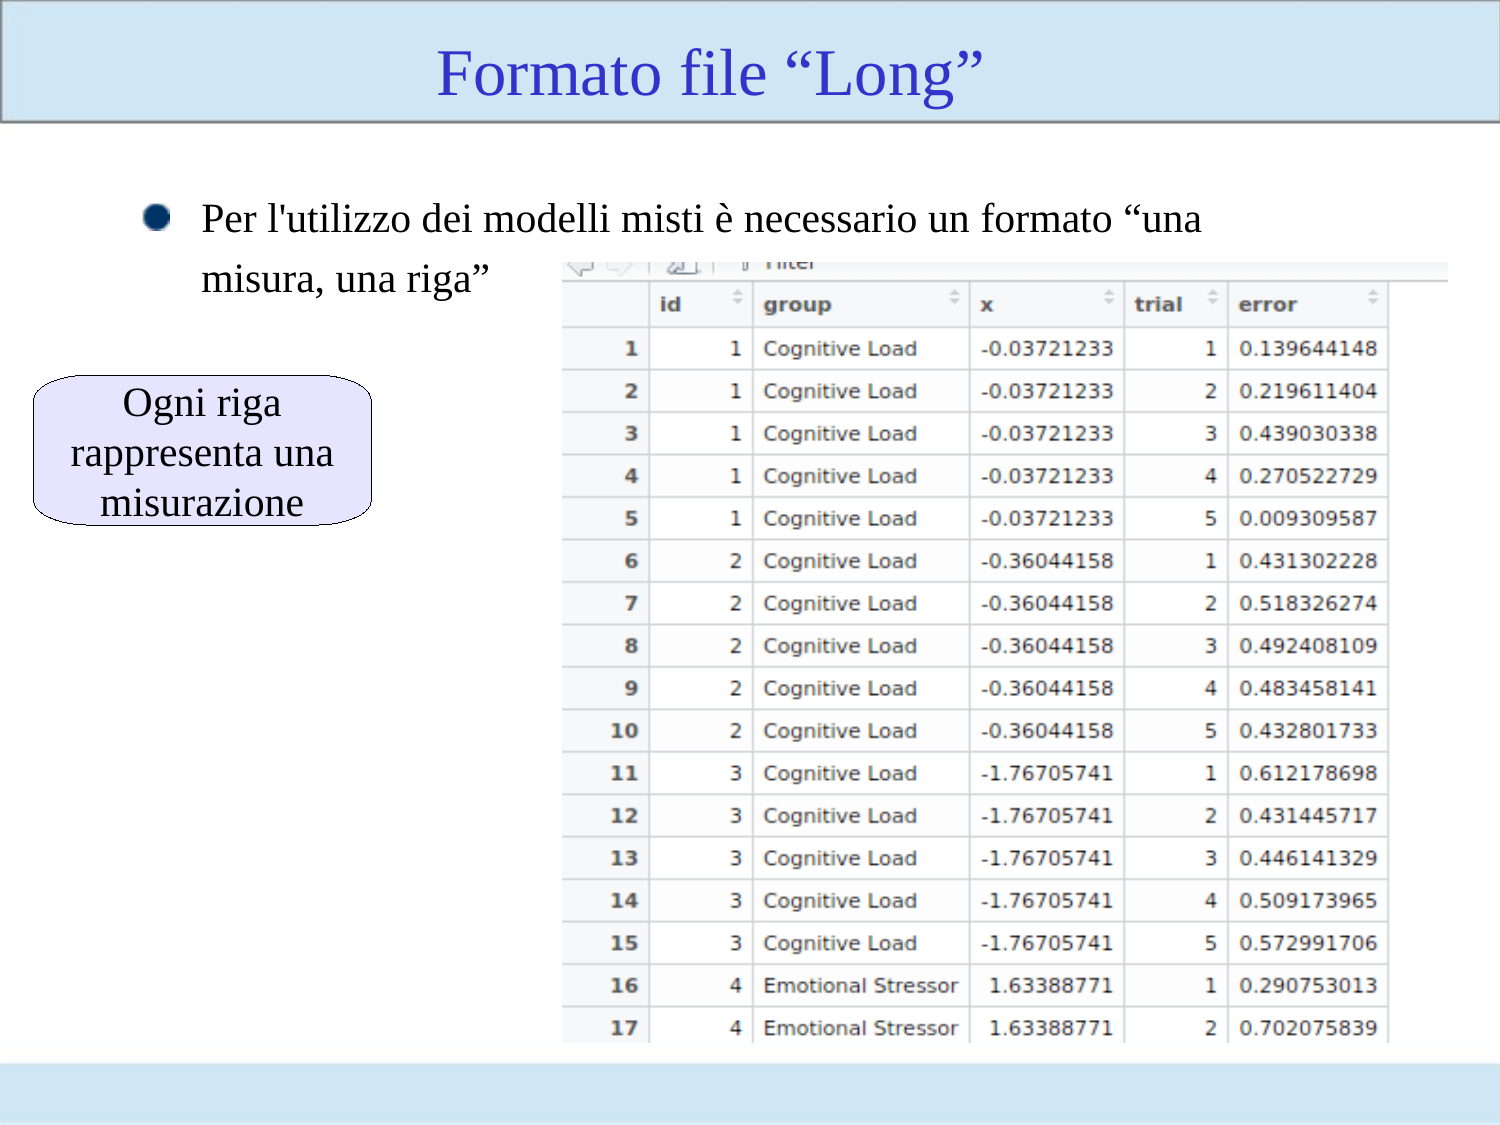

# Formato file “Long”
Per l'utilizzo dei modelli misti è necessario un formato “una misura, una riga”
Ogni riga rappresenta una misurazione